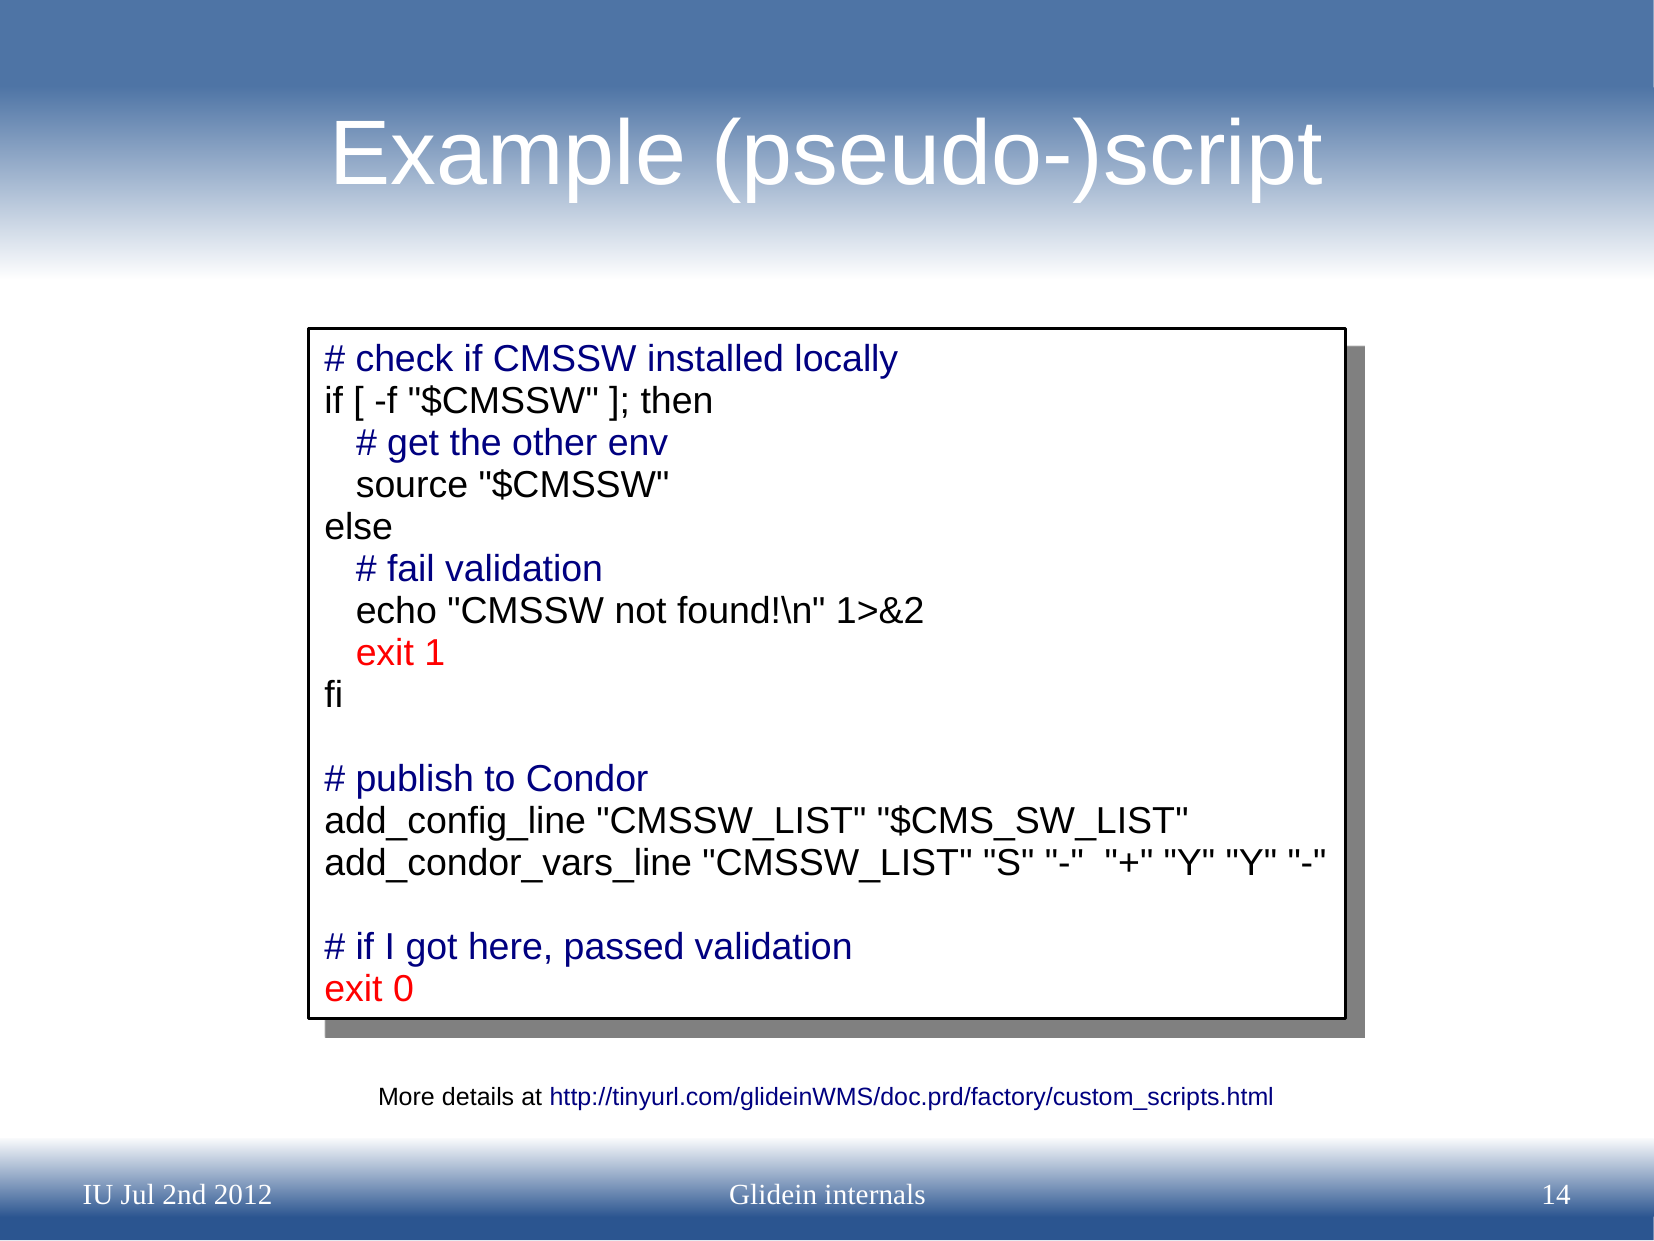

# Example (pseudo-)script
# check if CMSSW installed locally
if [ -f "$CMSSW" ]; then
 # get the other env
 source "$CMSSW"
else
 # fail validation
 echo "CMSSW not found!\n" 1>&2
 exit 1
fi
# publish to Condor
add_config_line "CMSSW_LIST" "$CMS_SW_LIST"
add_condor_vars_line "CMSSW_LIST" "S" "-" "+" "Y" "Y" "-"
# if I got here, passed validation
exit 0
More details at http://tinyurl.com/glideinWMS/doc.prd/factory/custom_scripts.html
IU Jul 2nd 2012
Glidein internals
14